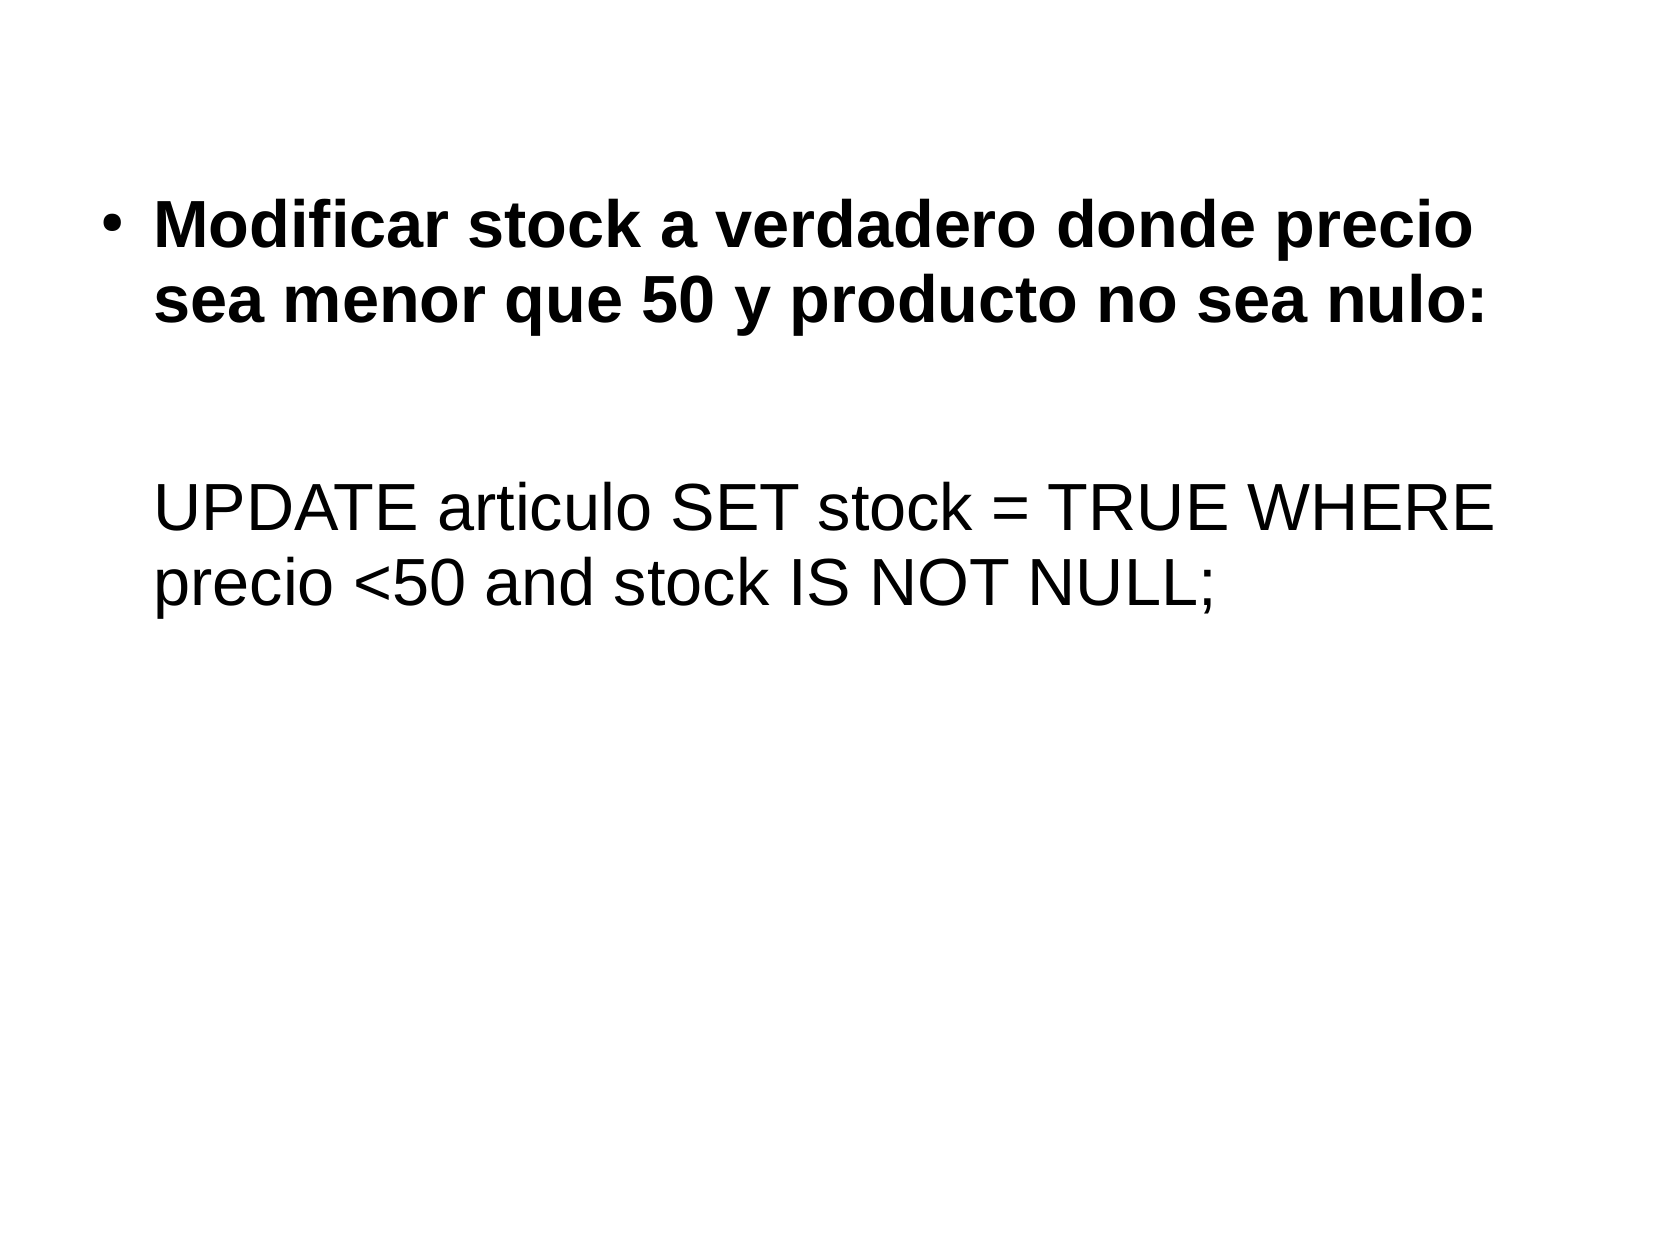

# Modificar stock a verdadero donde precio sea menor que 50 y producto no sea nulo:
UPDATE articulo SET stock = TRUE WHERE precio <50 and stock IS NOT NULL;